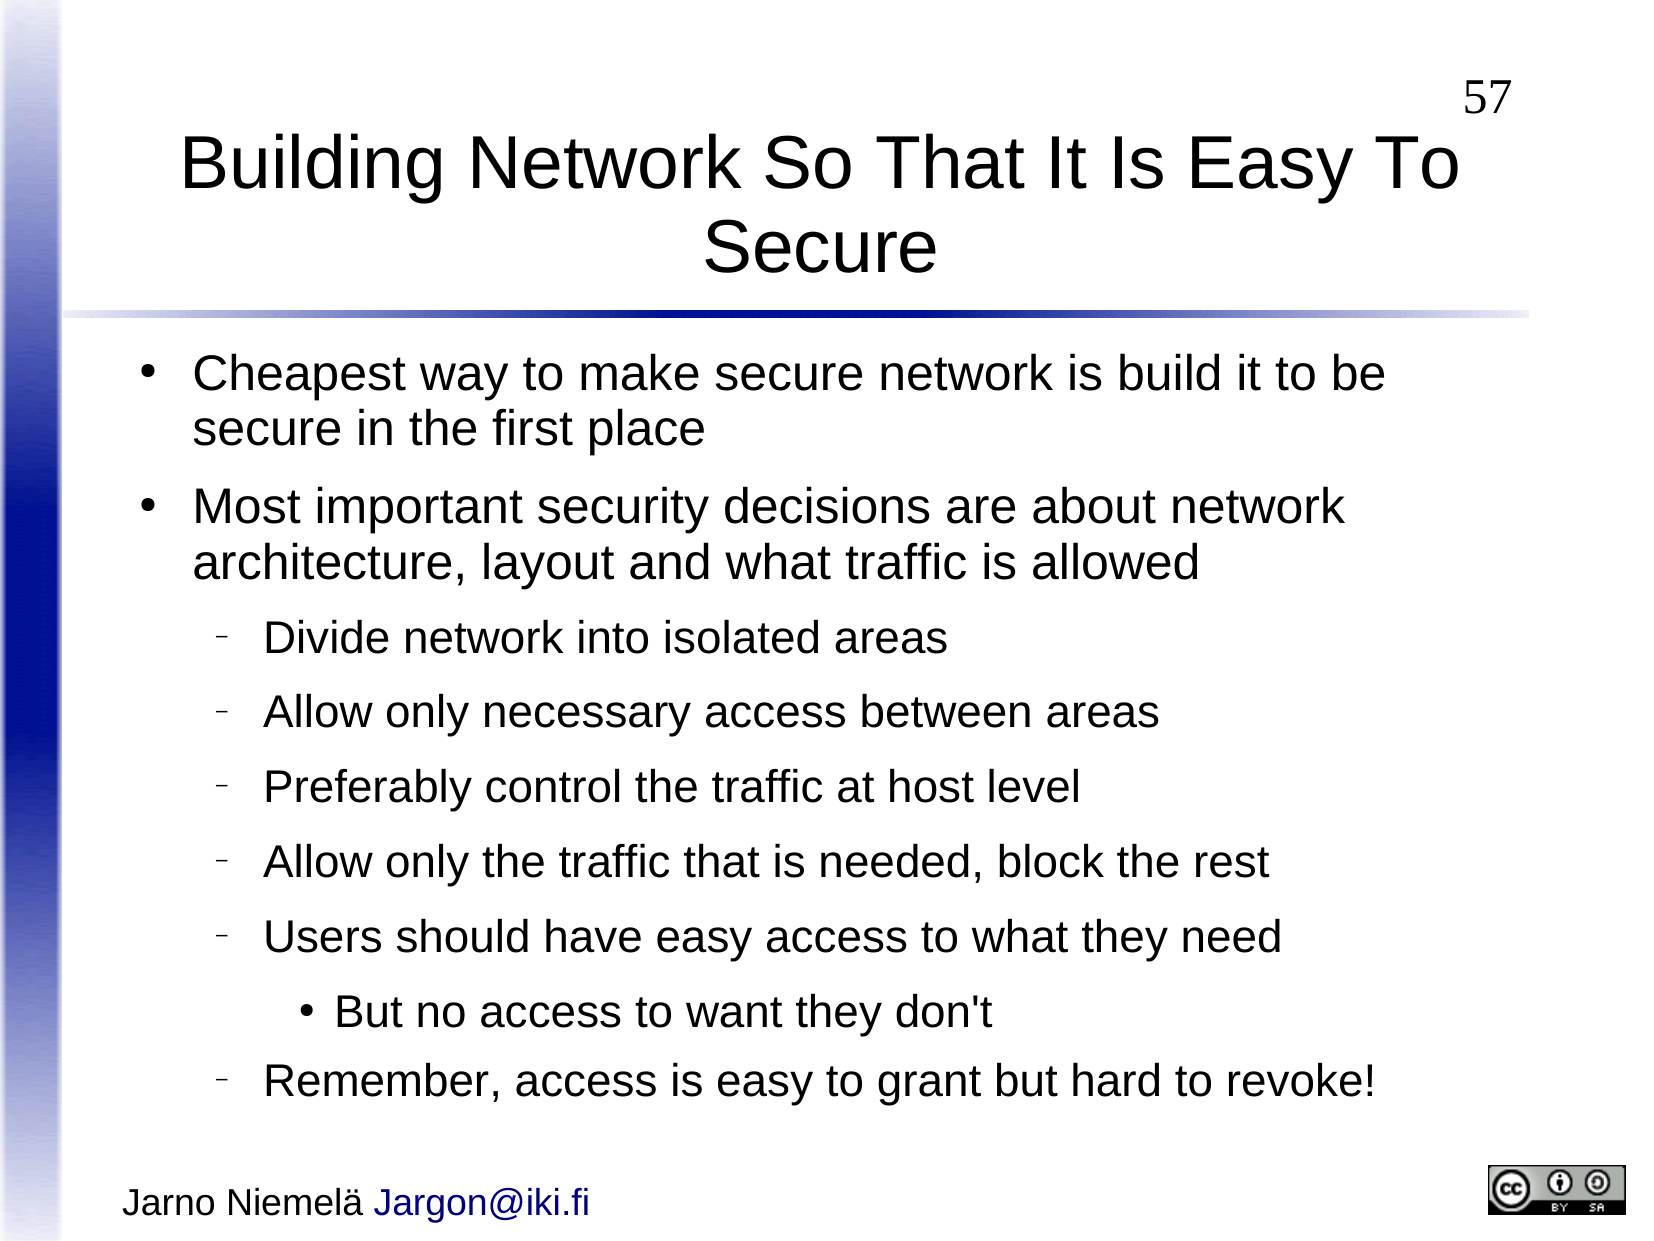

# Building Network So That It Is Easy To Secure
Cheapest way to make secure network is build it to be secure in the first place
Most important security decisions are about network architecture, layout and what traffic is allowed
Divide network into isolated areas
Allow only necessary access between areas
Preferably control the traffic at host level
Allow only the traffic that is needed, block the rest
Users should have easy access to what they need
But no access to want they don't
Remember, access is easy to grant but hard to revoke!